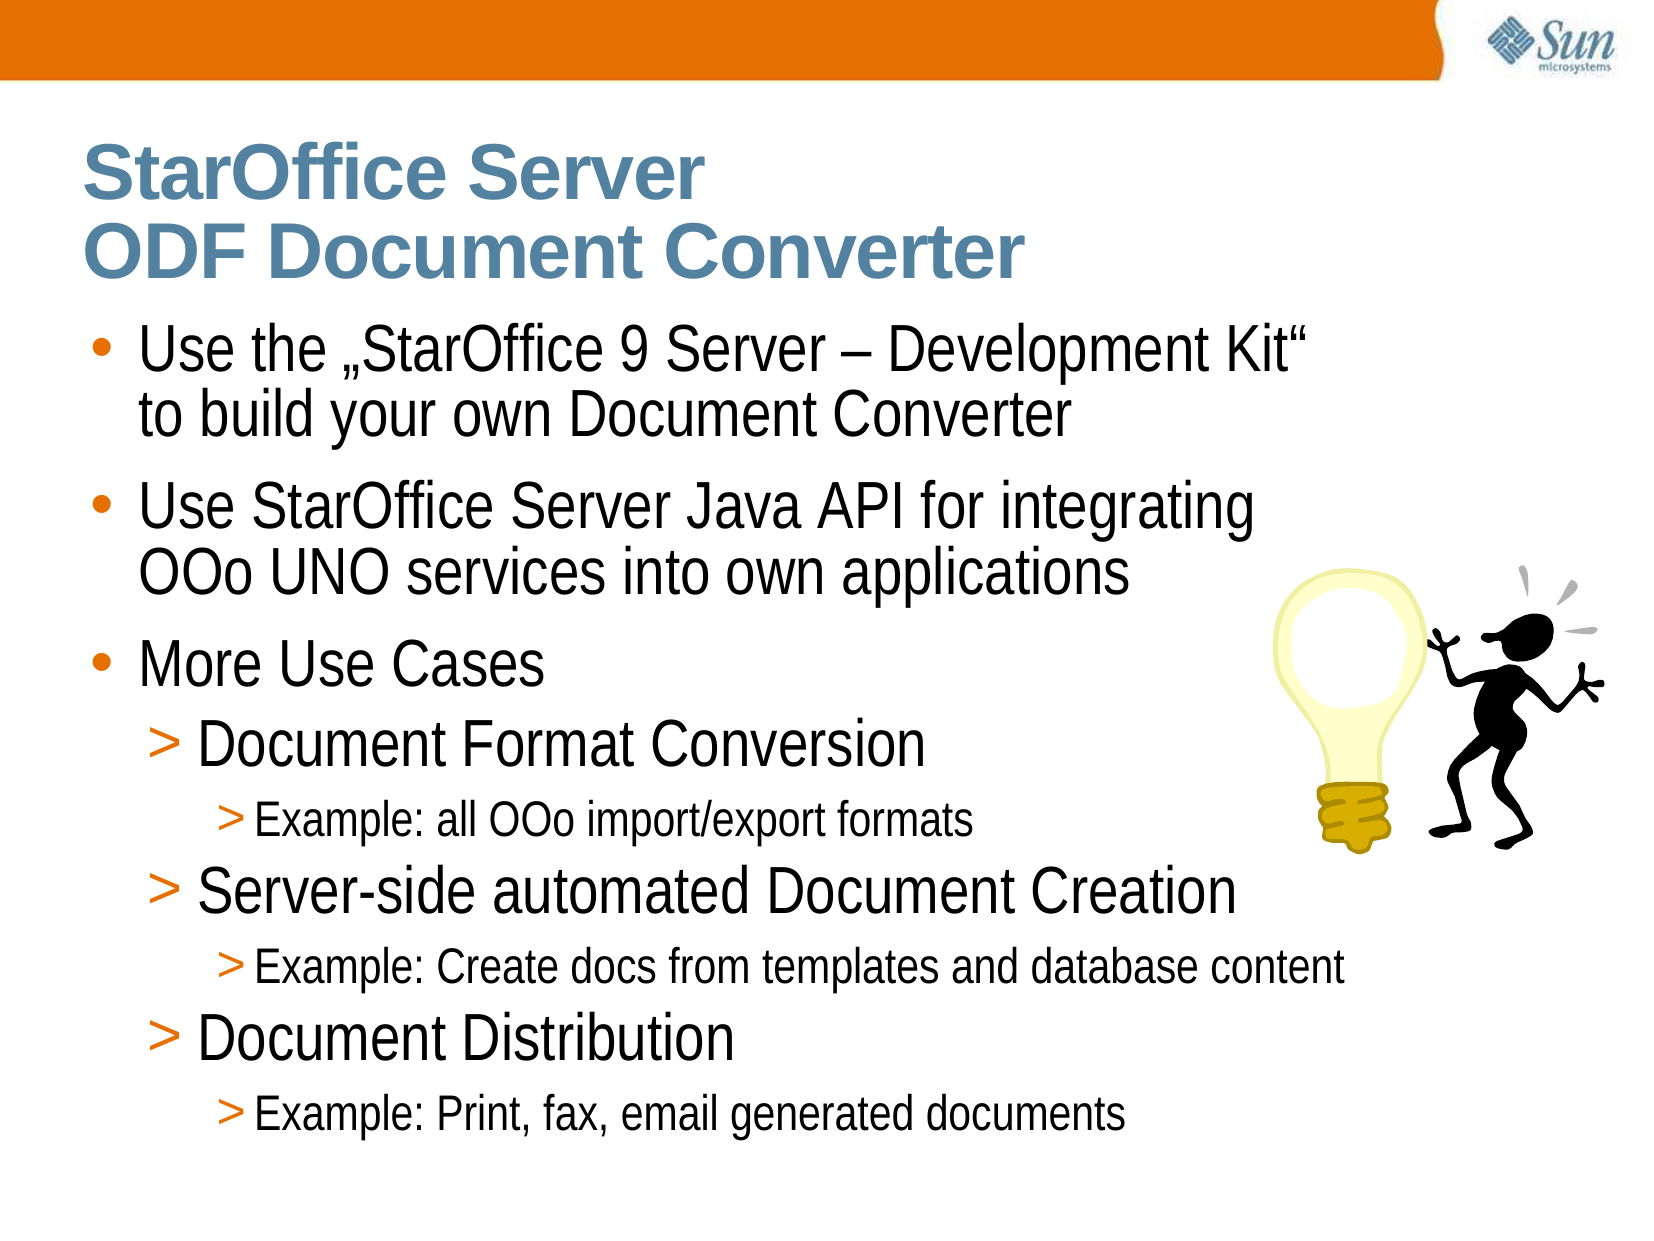

# StarOffice Server ODF Document Converter
Use the „StarOffice 9 Server – Development Kit“
to build your own Document Converter
Use StarOffice Server Java API for integrating
OOo UNO services into own applications
More Use Cases
Document Format Conversion
Example: all OOo import/export formats
Server-side automated Document Creation
Example: Create docs from templates and database content
Document Distribution
Example: Print, fax, email generated documents